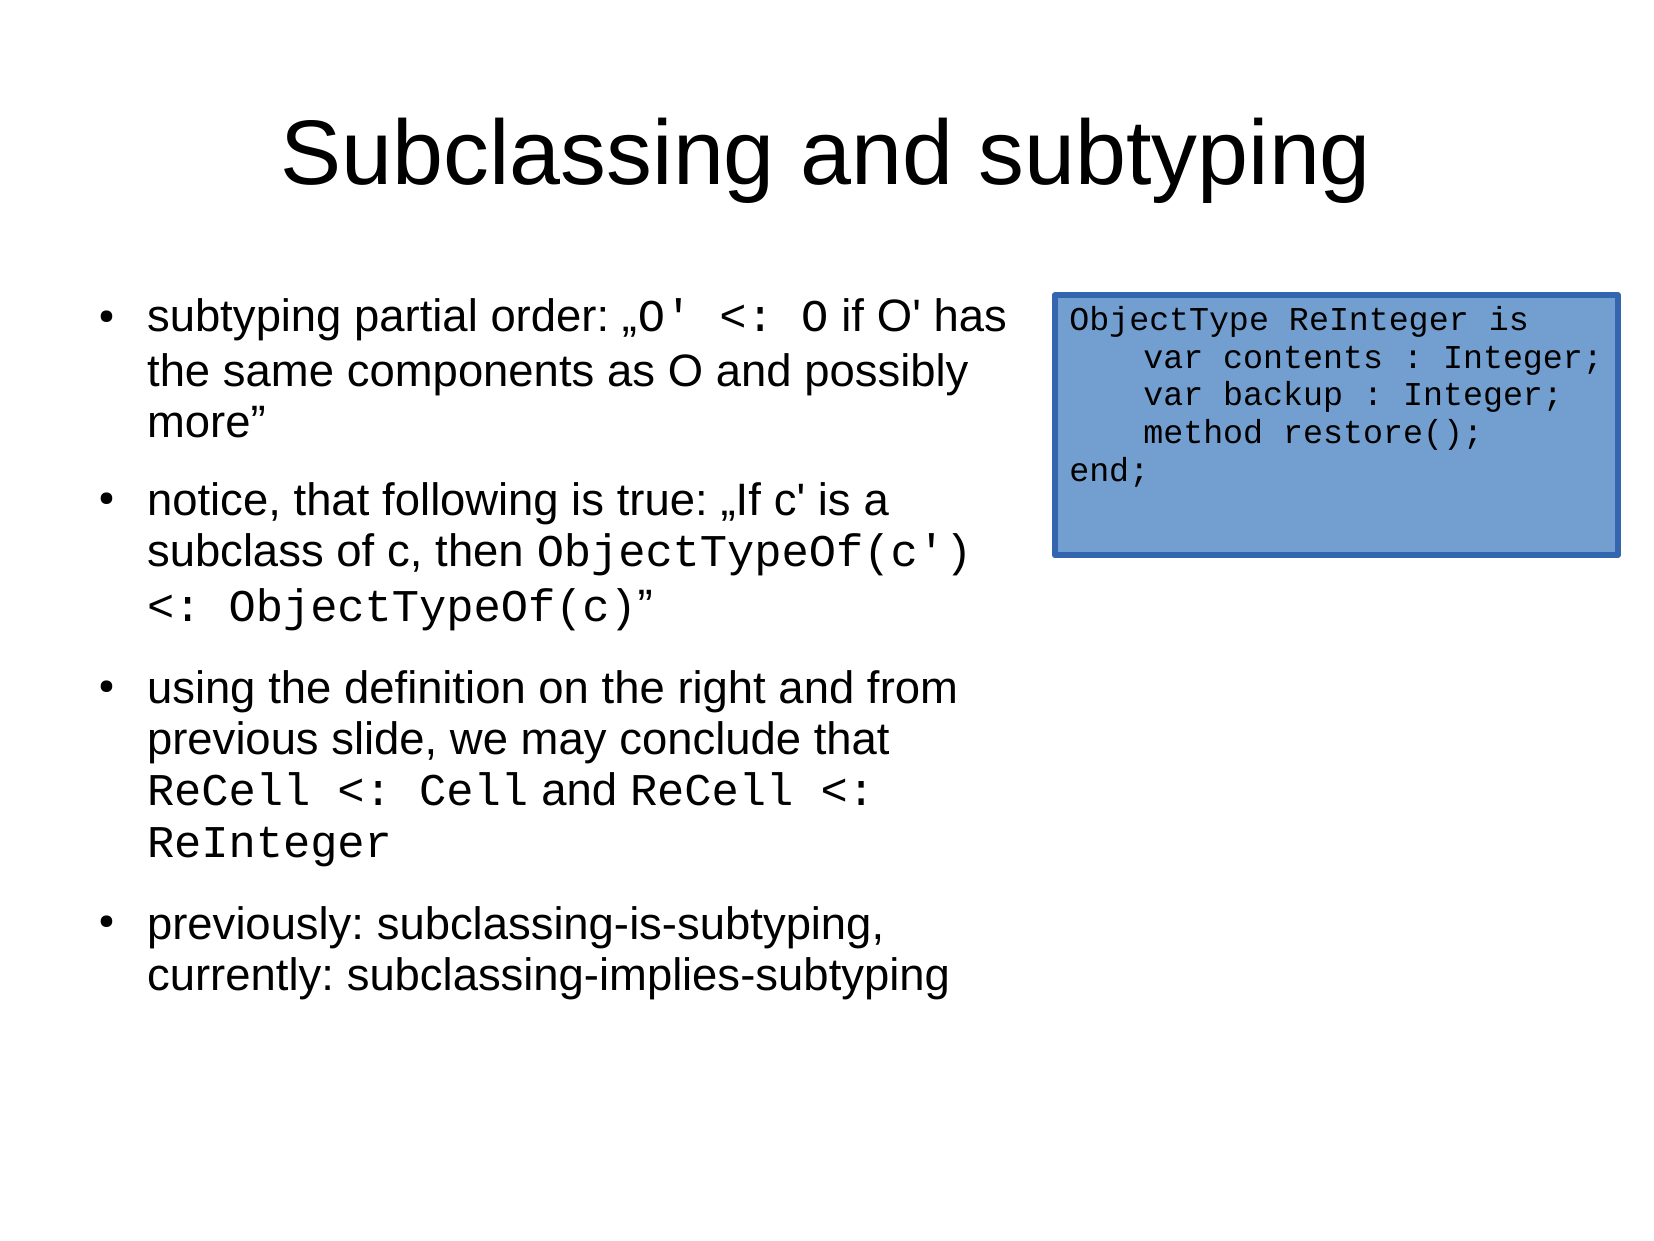

# Subclassing and subtyping
subtyping partial order: „O' <: O if O' has the same components as O and possibly more”
notice, that following is true: „If c' is a subclass of c, then ObjectTypeOf(c') <: ObjectTypeOf(c)”
using the definition on the right and from previous slide, we may conclude that ReCell <: Cell and ReCell <: ReInteger
previously: subclassing-is-subtyping, currently: subclassing-implies-subtyping
ObjectType ReInteger is
	var contents : Integer;
	var backup : Integer;
	method restore();
end;